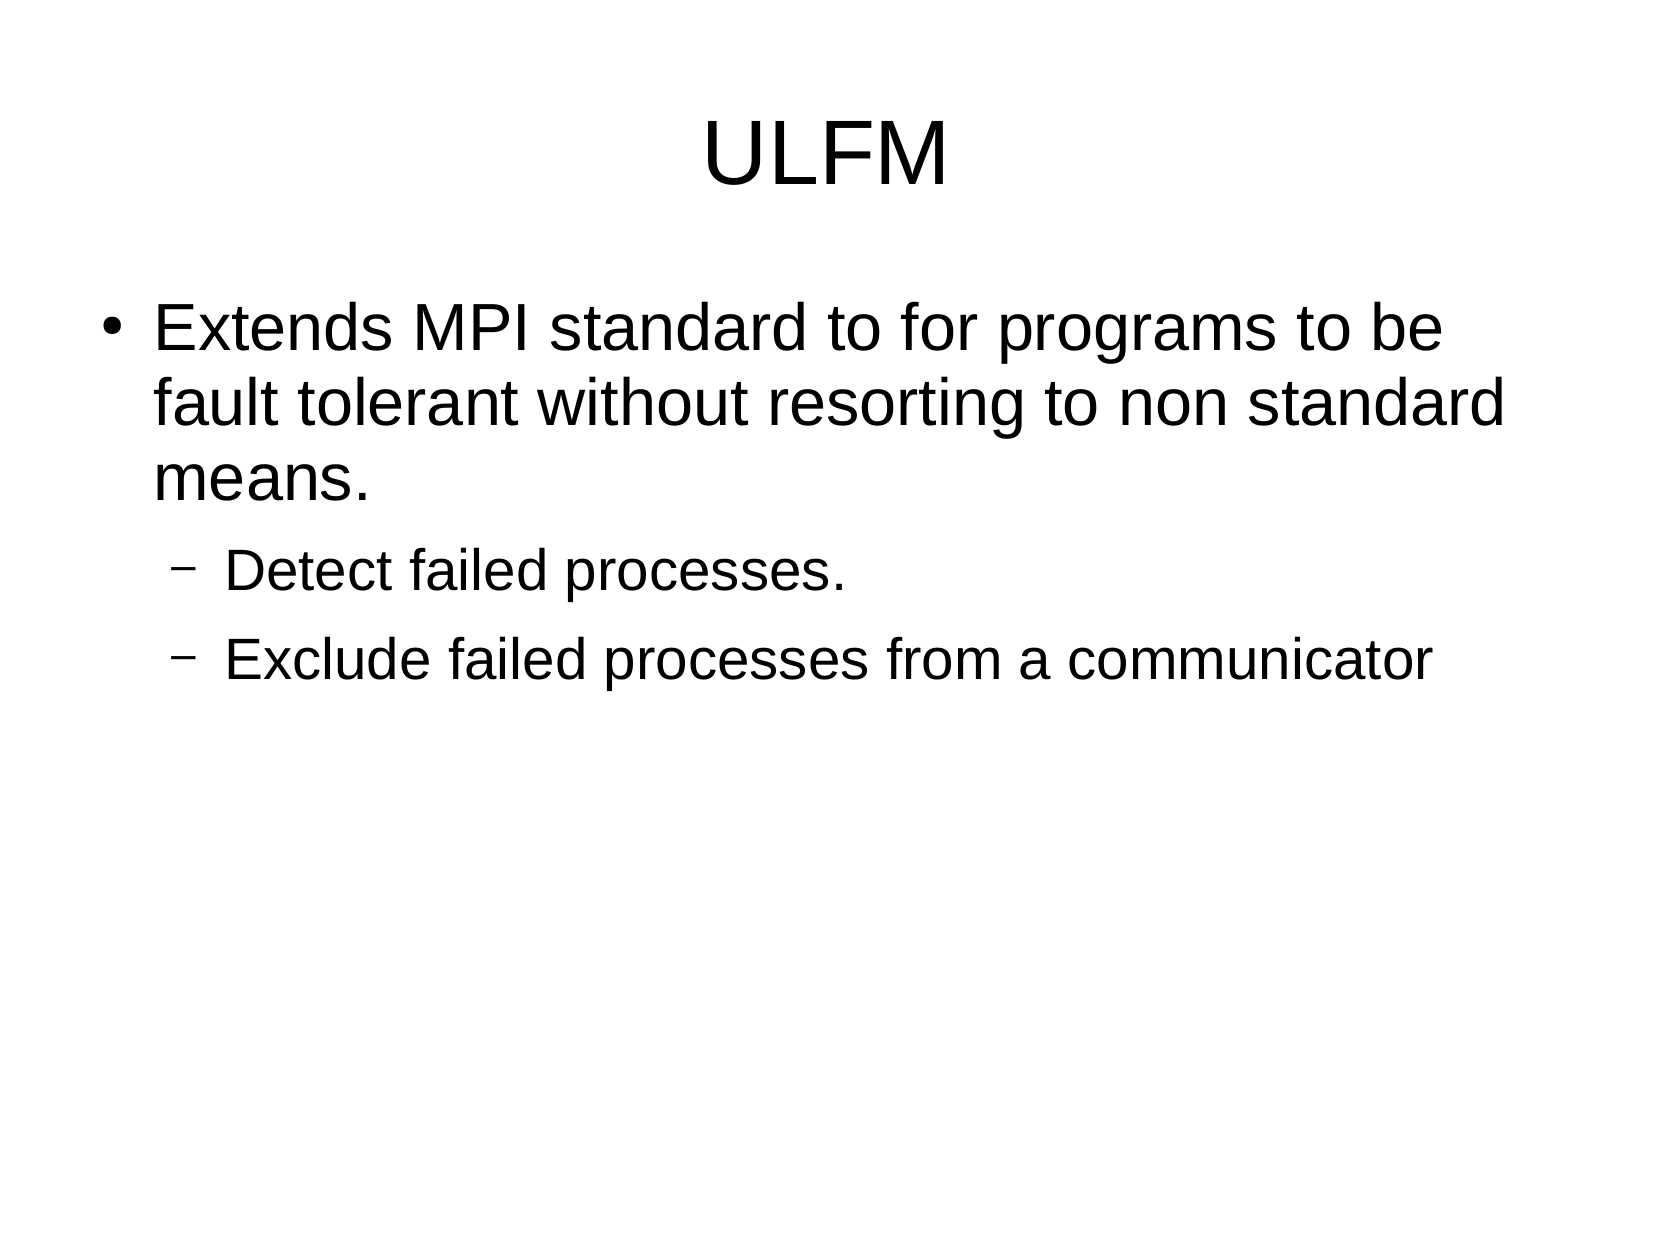

# ULFM
Extends MPI standard to for programs to be fault tolerant without resorting to non standard means.
Detect failed processes.
Exclude failed processes from a communicator